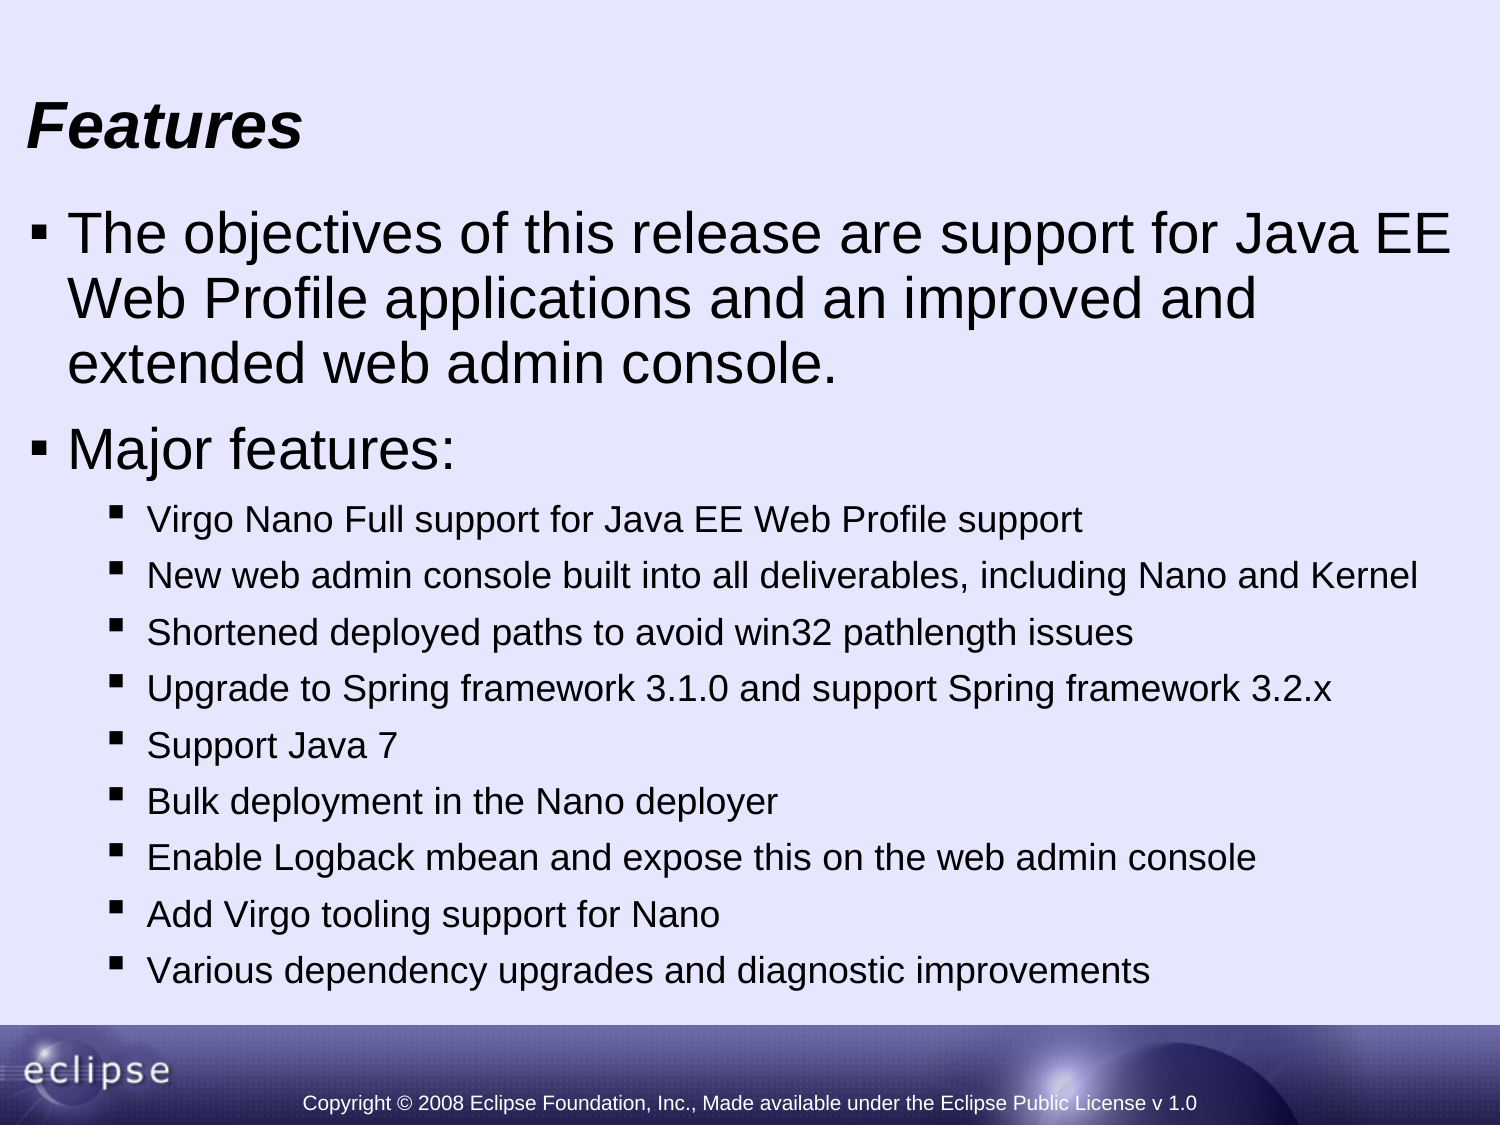

# Features
The objectives of this release are support for Java EE Web Profile applications and an improved and extended web admin console.
Major features:
Virgo Nano Full support for Java EE Web Profile support
New web admin console built into all deliverables, including Nano and Kernel
Shortened deployed paths to avoid win32 pathlength issues
Upgrade to Spring framework 3.1.0 and support Spring framework 3.2.x
Support Java 7
Bulk deployment in the Nano deployer
Enable Logback mbean and expose this on the web admin console
Add Virgo tooling support for Nano
Various dependency upgrades and diagnostic improvements